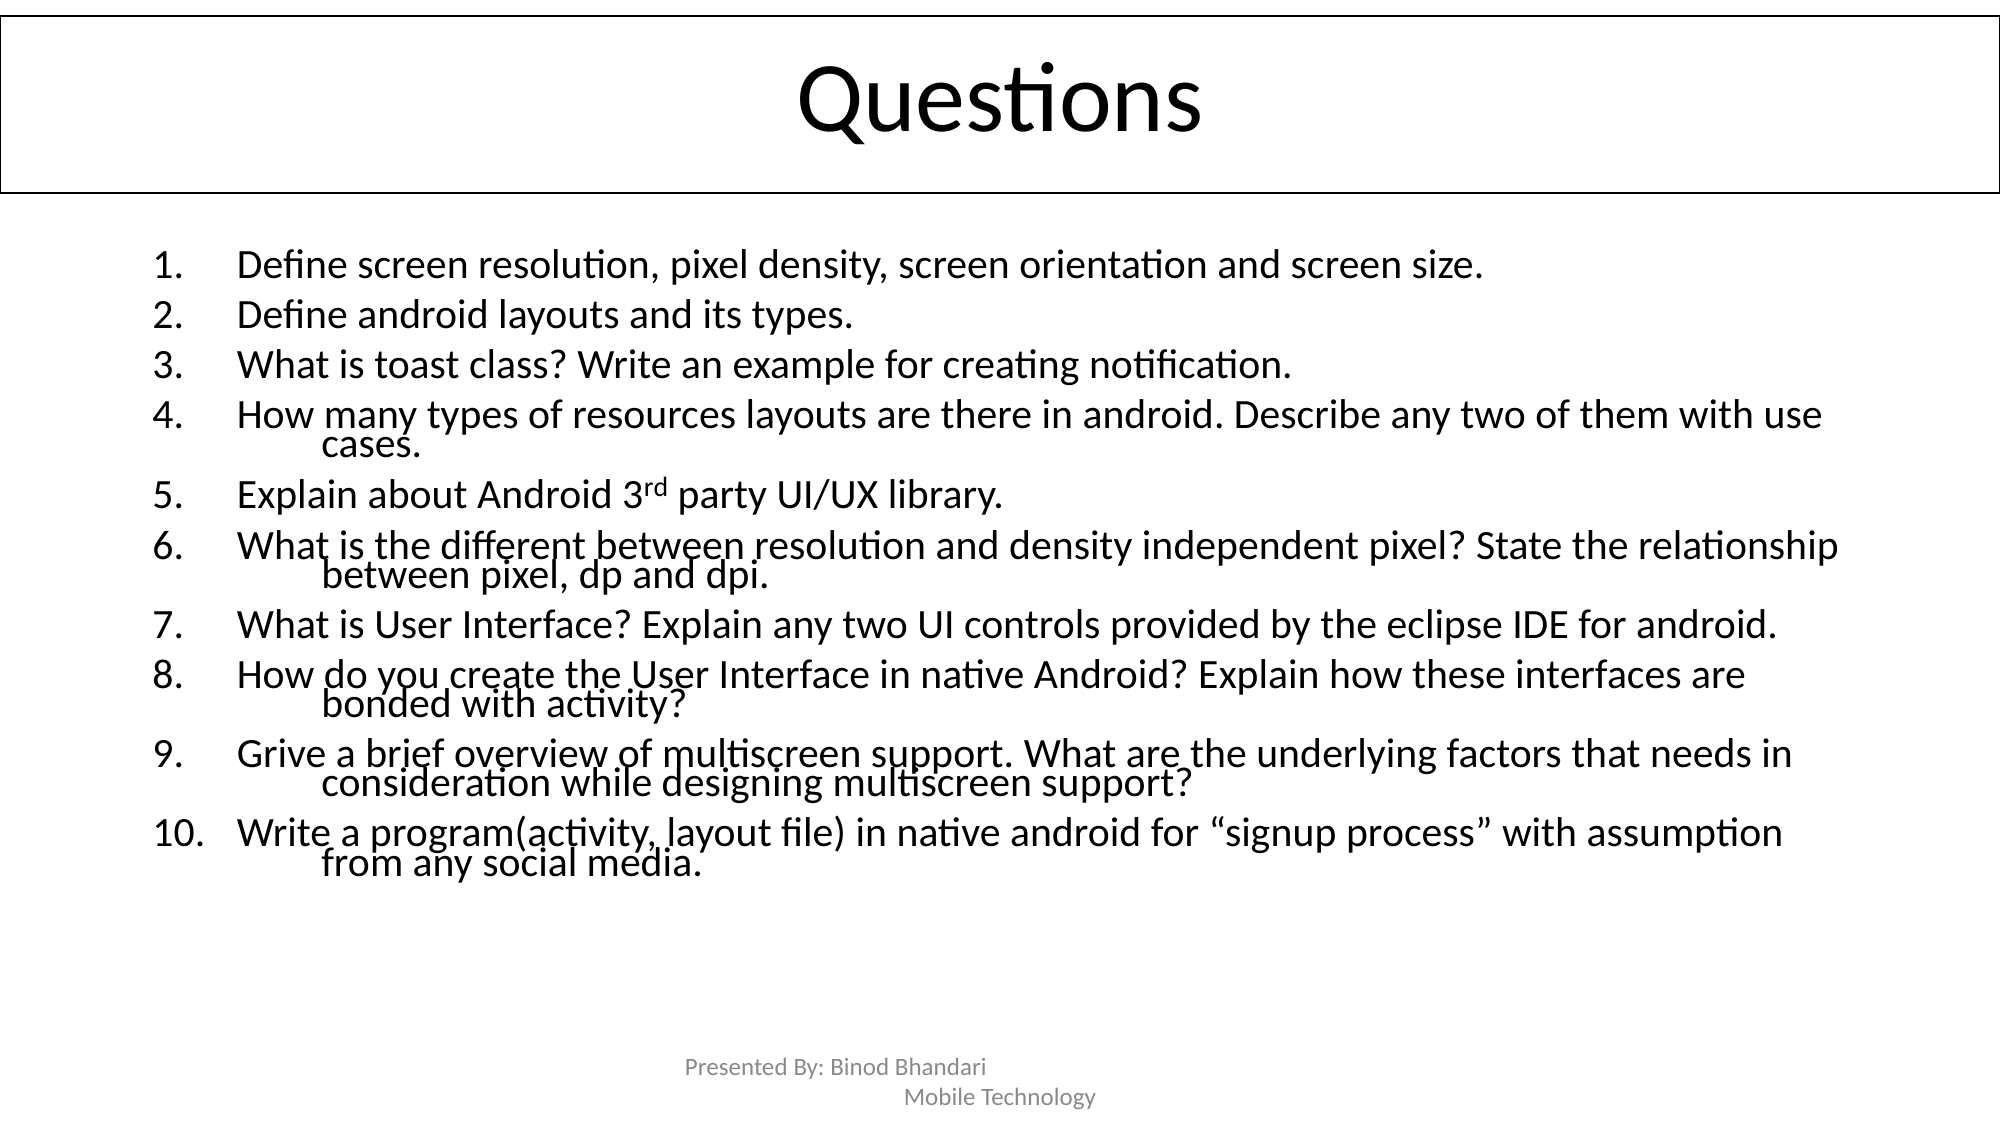

# Questions
Define screen resolution, pixel density, screen orientation and screen size.
Define android layouts and its types.
What is toast class? Write an example for creating notification.
How many types of resources layouts are there in android. Describe any two of them with use cases.
Explain about Android 3rd party UI/UX library.
What is the different between resolution and density independent pixel? State the relationship between pixel, dp and dpi.
What is User Interface? Explain any two UI controls provided by the eclipse IDE for android.
How do you create the User Interface in native Android? Explain how these interfaces are bonded with activity?
Grive a brief overview of multiscreen support. What are the underlying factors that needs in consideration while designing multiscreen support?
Write a program(activity, layout file) in native android for “signup process” with assumption from any social media.
Presented By: Binod Bhandari Mobile Technology